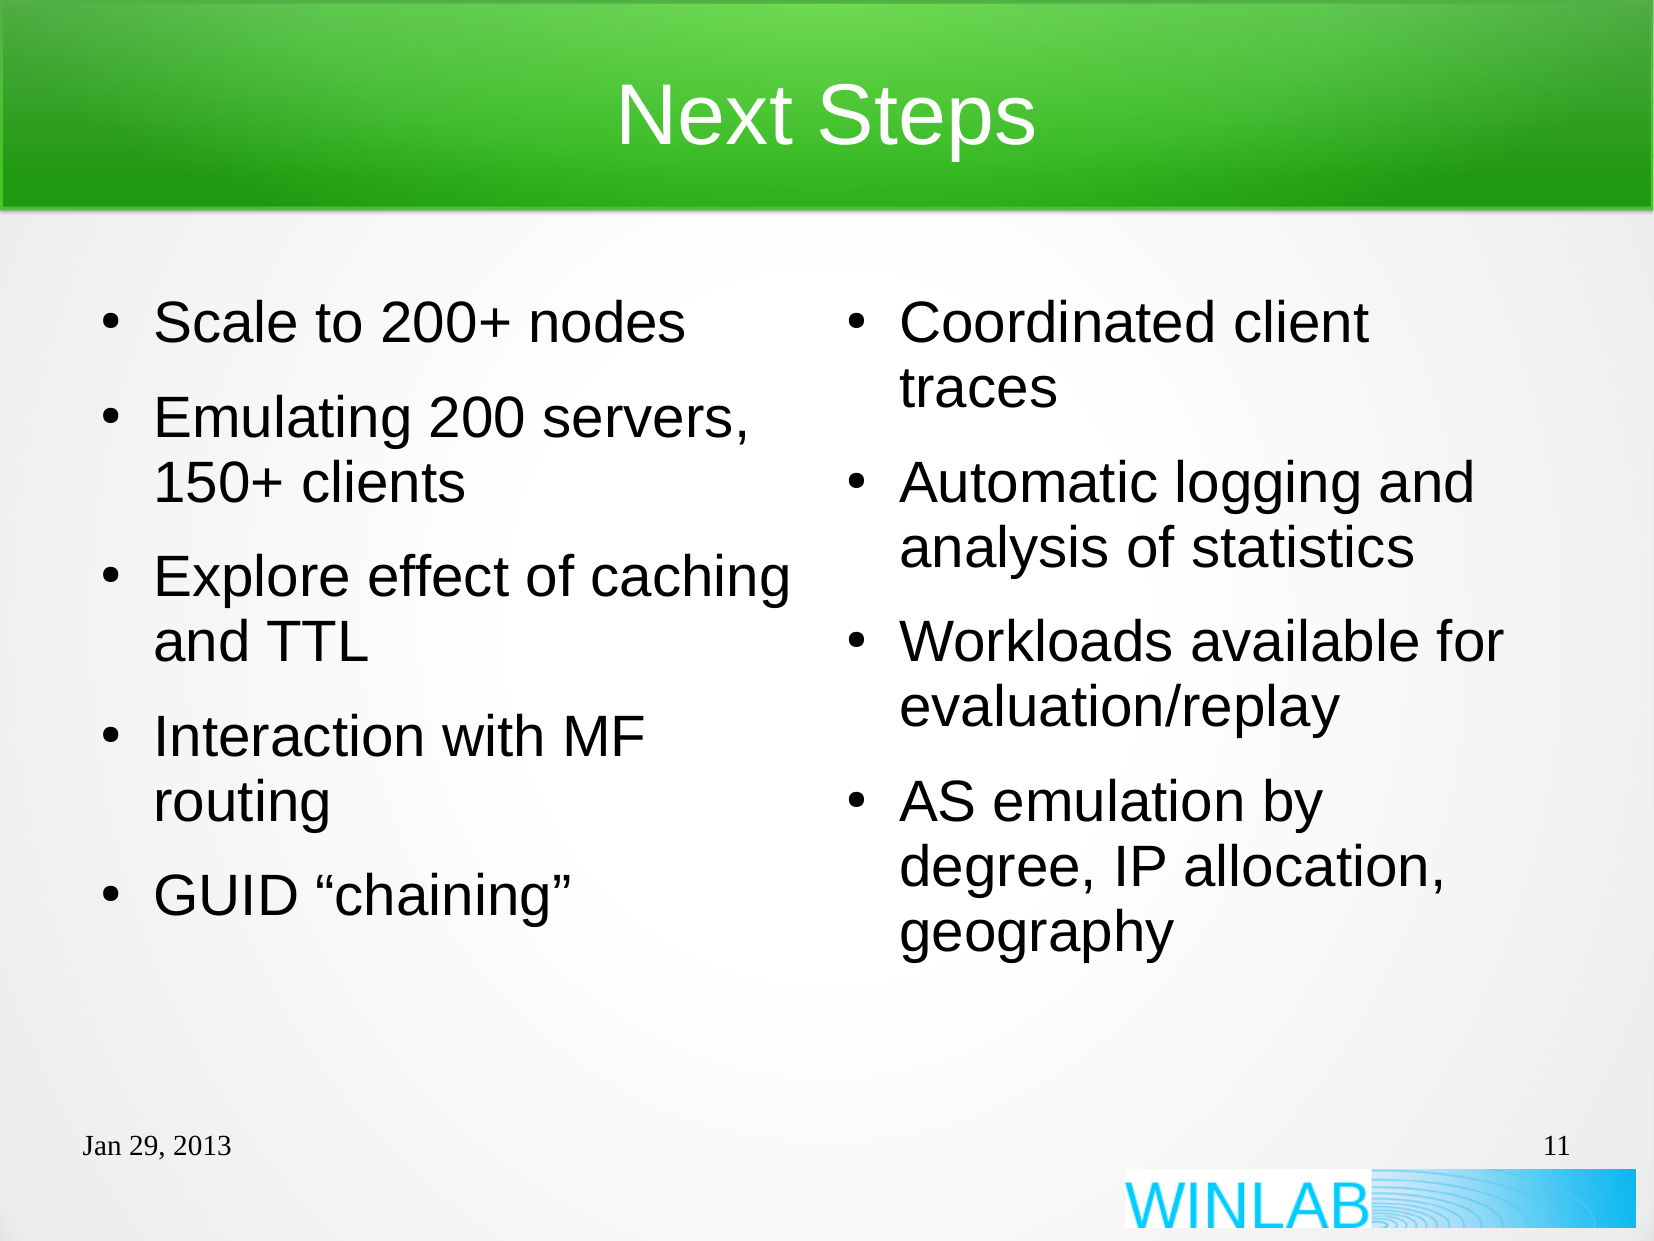

# Next Steps
Scale to 200+ nodes
Emulating 200 servers, 150+ clients
Explore effect of caching and TTL
Interaction with MF routing
GUID “chaining”
Coordinated client traces
Automatic logging and analysis of statistics
Workloads available for evaluation/replay
AS emulation by degree, IP allocation, geography
Jan 29, 2013
11